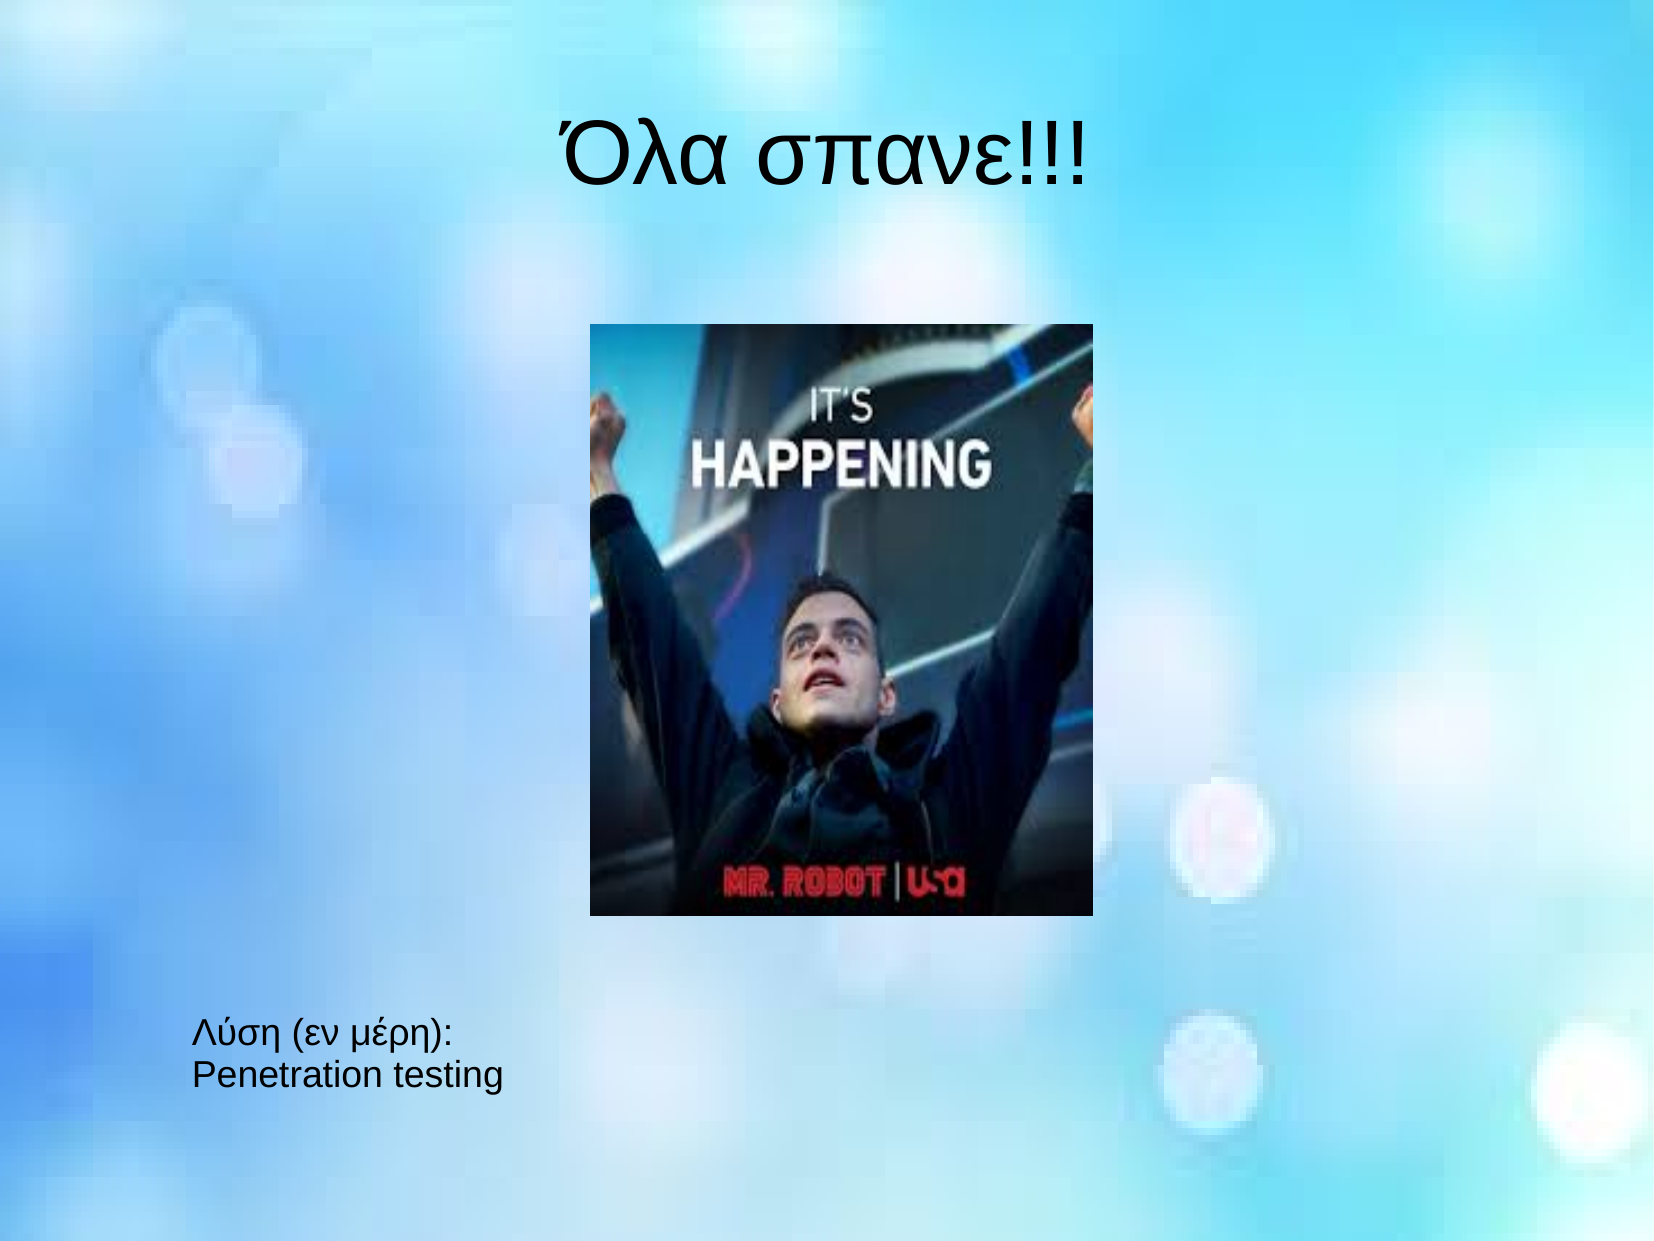

# Όλα σπανε!!!
Λύση (εν μέρη): Penetration testing